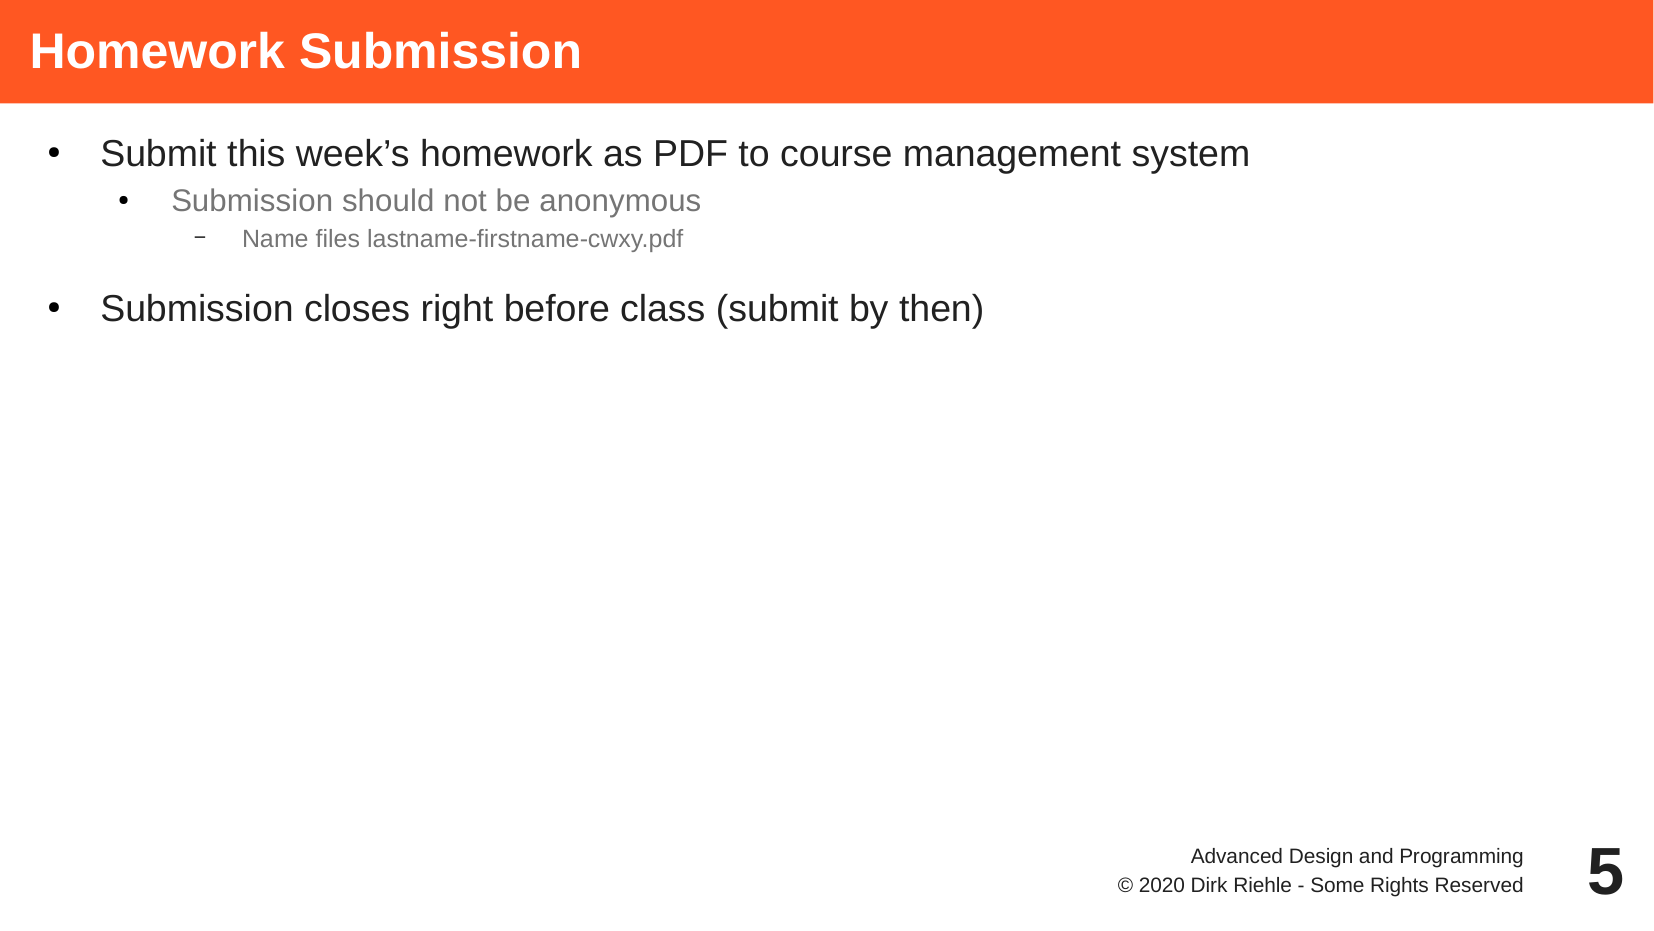

# Homework Submission
Submit this week’s homework as PDF to course management system
Submission should not be anonymous
Name files lastname-firstname-cwxy.pdf
Submission closes right before class (submit by then)
Advanced Design and Programming
5
© 2020 Dirk Riehle - Some Rights Reserved